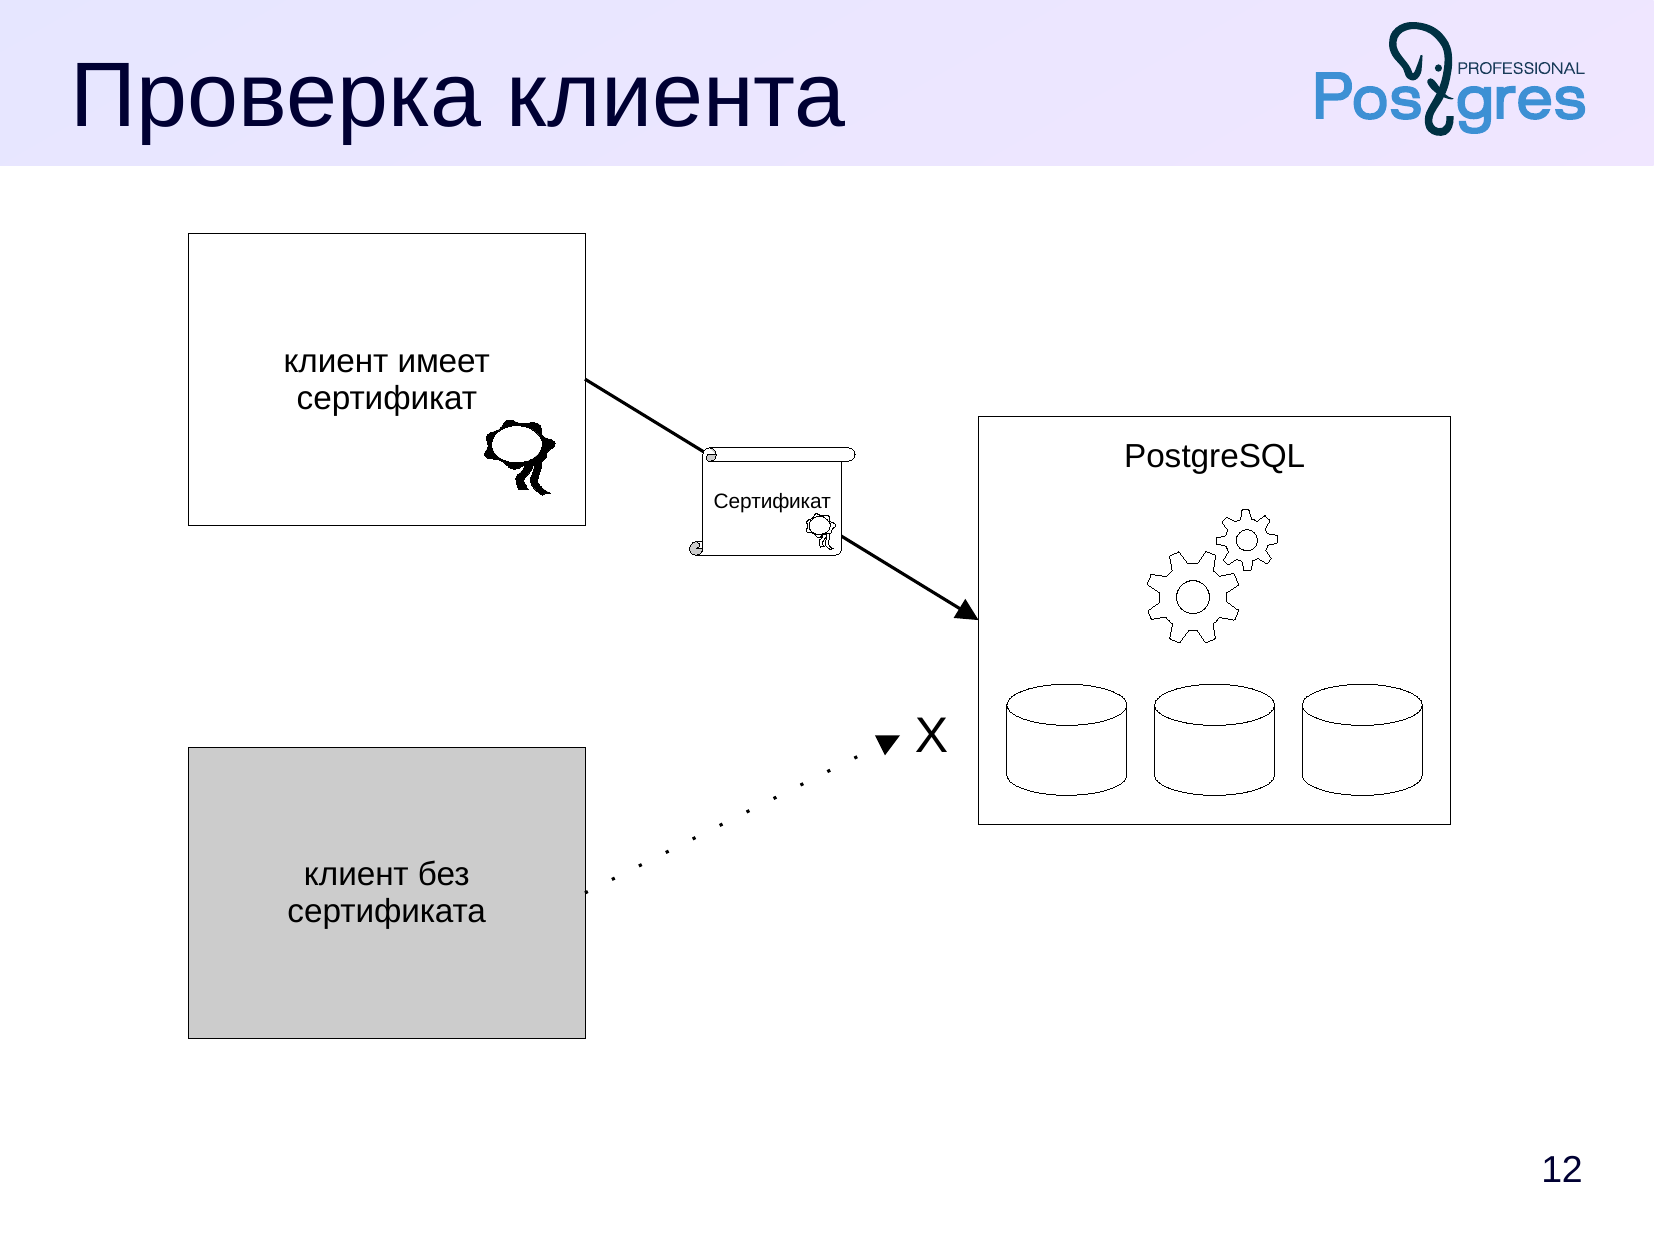

# Проверка клиента
клиент имеет
сертификат
PostgreSQL
PostgreSQL
Сертификат
Х
клиент без
сертификата